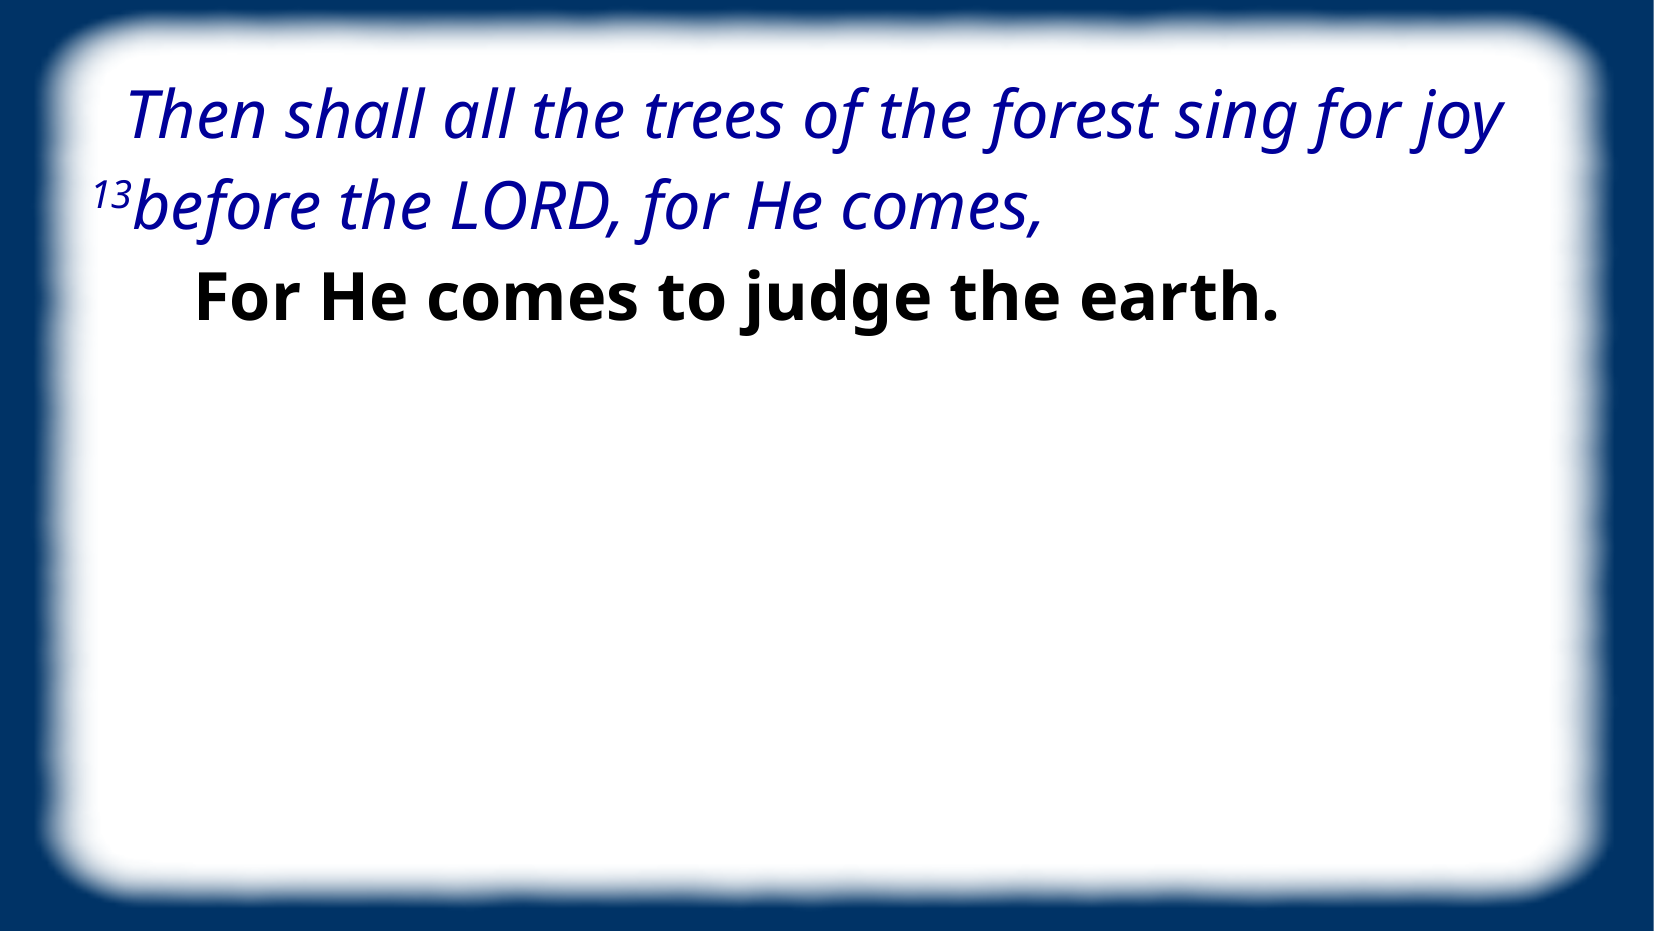

Then shall all the trees of the forest sing for joy
13before the LORD, for He comes,
 For He comes to judge the earth.